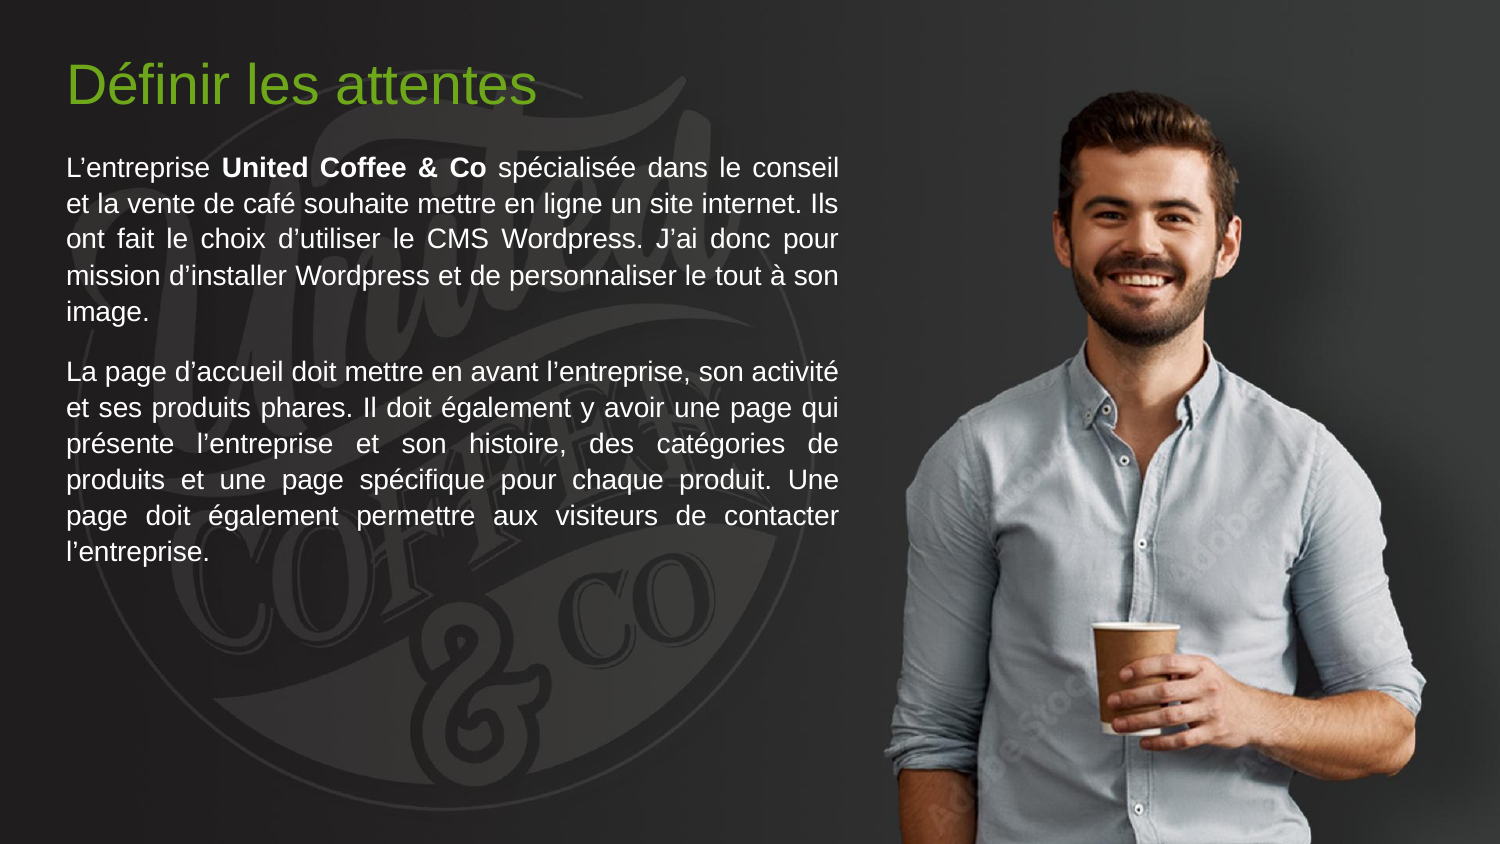

# Définir les attentes
L’entreprise United Coffee & Co spécialisée dans le conseil et la vente de café souhaite mettre en ligne un site internet. Ils ont fait le choix d’utiliser le CMS Wordpress. J’ai donc pour mission d’installer Wordpress et de personnaliser le tout à son image.
La page d’accueil doit mettre en avant l’entreprise, son activité et ses produits phares. Il doit également y avoir une page qui présente l’entreprise et son histoire, des catégories de produits et une page spécifique pour chaque produit. Une page doit également permettre aux visiteurs de contacter l’entreprise.